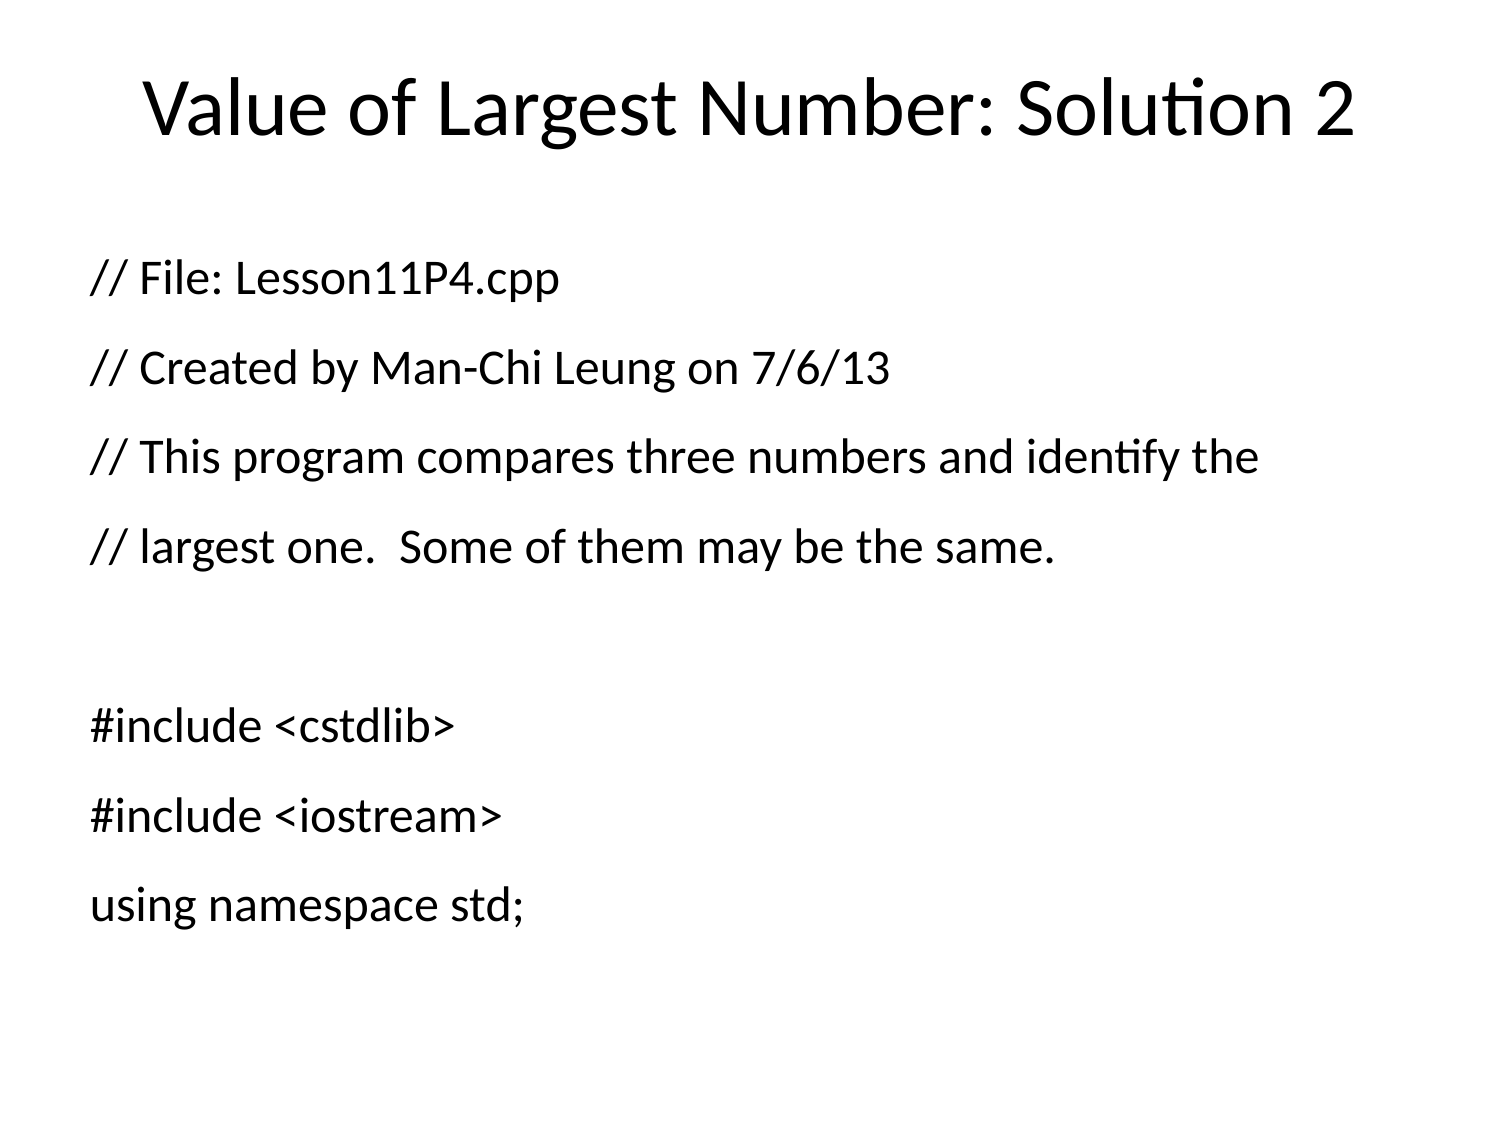

# Value of Largest Number: Solution 2
// File: Lesson11P4.cpp
// Created by Man-Chi Leung on 7/6/13
// This program compares three numbers and identify the
// largest one. Some of them may be the same.
#include <cstdlib>
#include <iostream>
using namespace std;